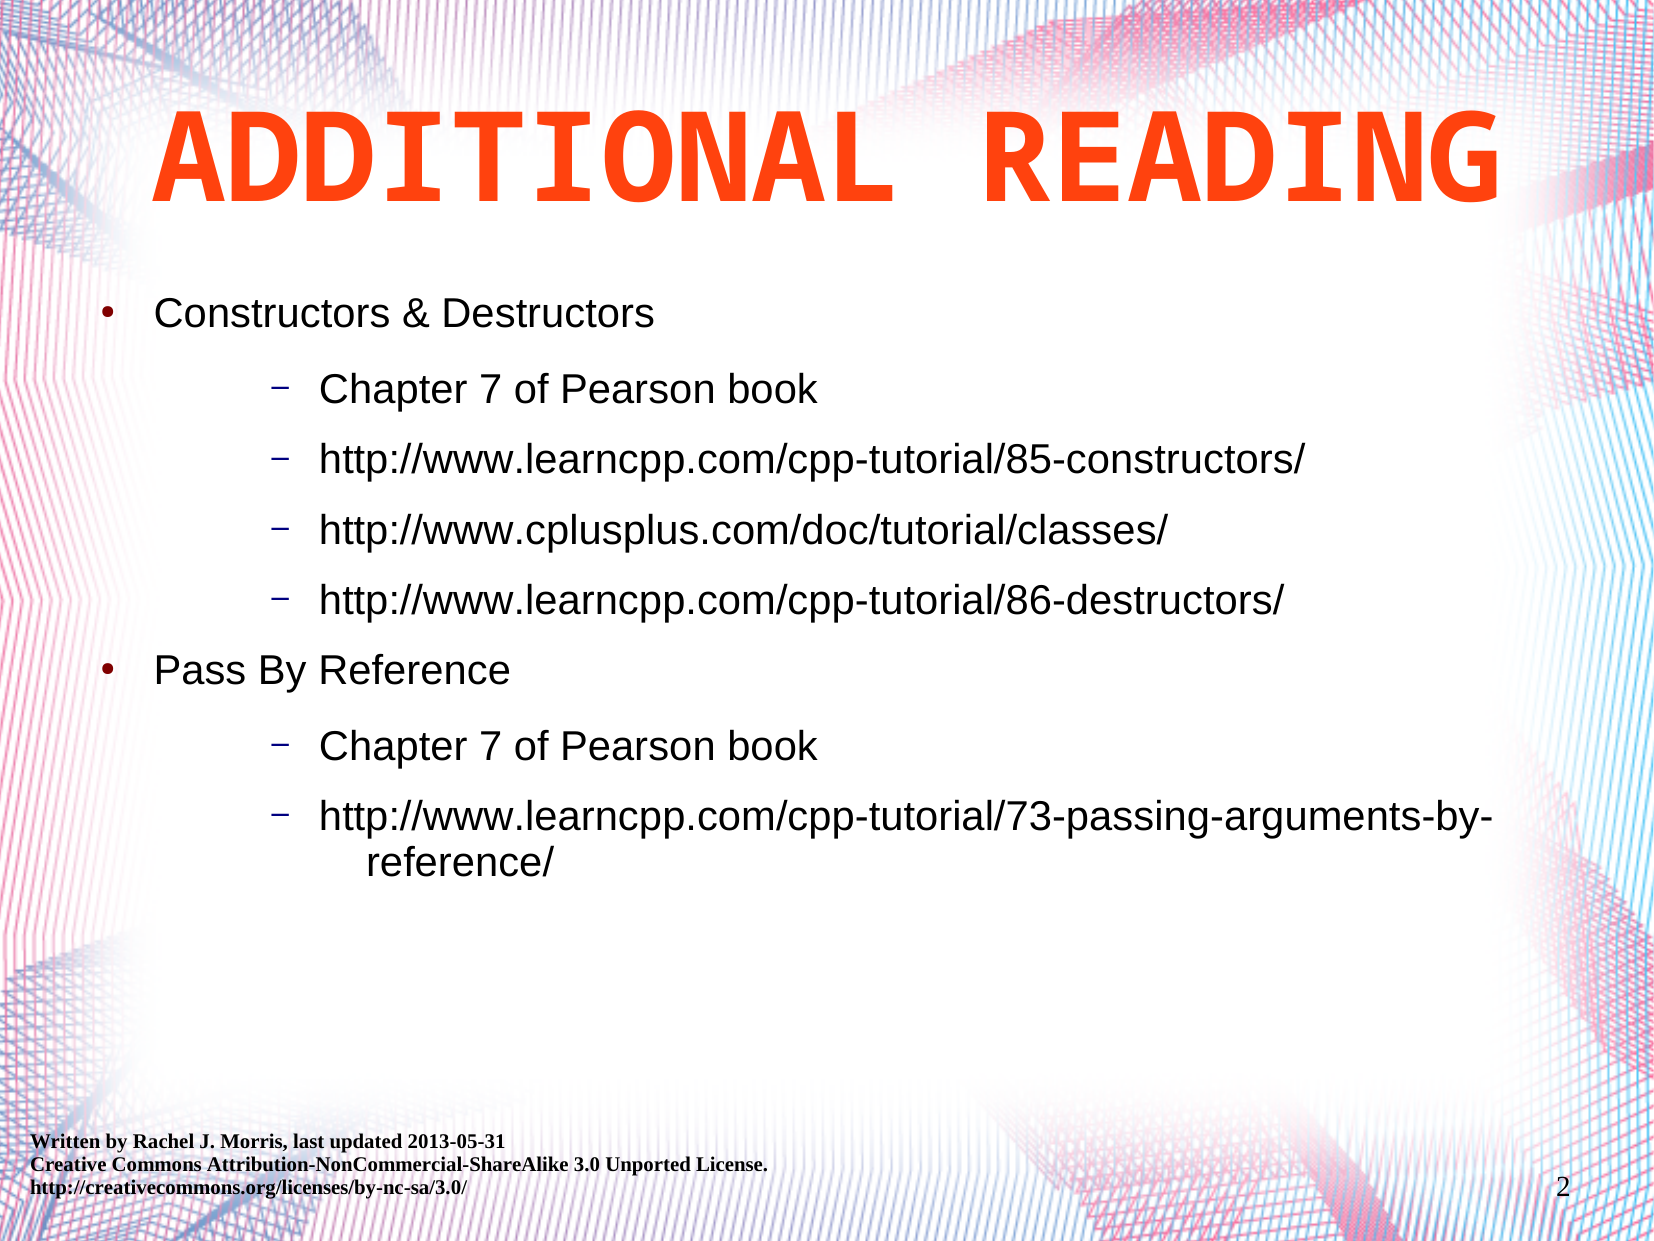

ADDITIONAL READING
# Constructors & Destructors
Chapter 7 of Pearson book
http://www.learncpp.com/cpp-tutorial/85-constructors/
http://www.cplusplus.com/doc/tutorial/classes/
http://www.learncpp.com/cpp-tutorial/86-destructors/
Pass By Reference
Chapter 7 of Pearson book
http://www.learncpp.com/cpp-tutorial/73-passing-arguments-by-reference/
2